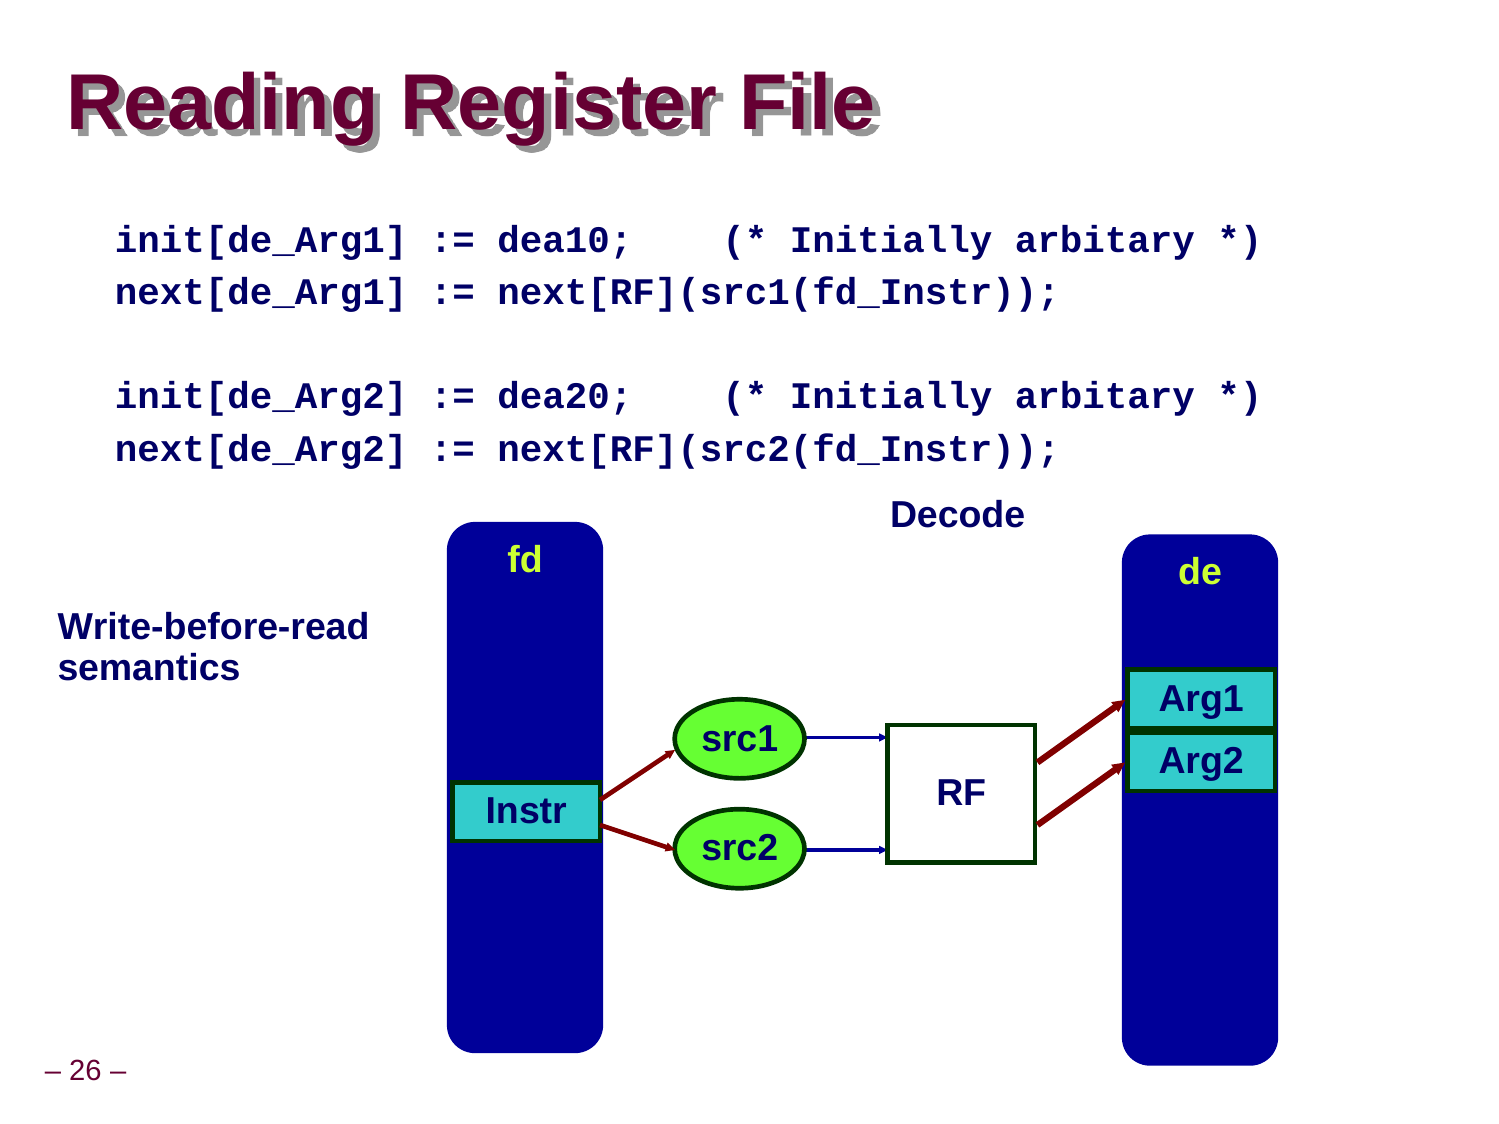

# Reading Register File
 init[de_Arg1] := dea10; (* Initially arbitary *)
 next[de_Arg1] := next[RF](src1(fd_Instr));
 init[de_Arg2] := dea20; (* Initially arbitary *)
 next[de_Arg2] := next[RF](src2(fd_Instr));
Decode
fd
Instr
de
Arg1
Arg2
src1
RF
src2
Write-before-read semantics